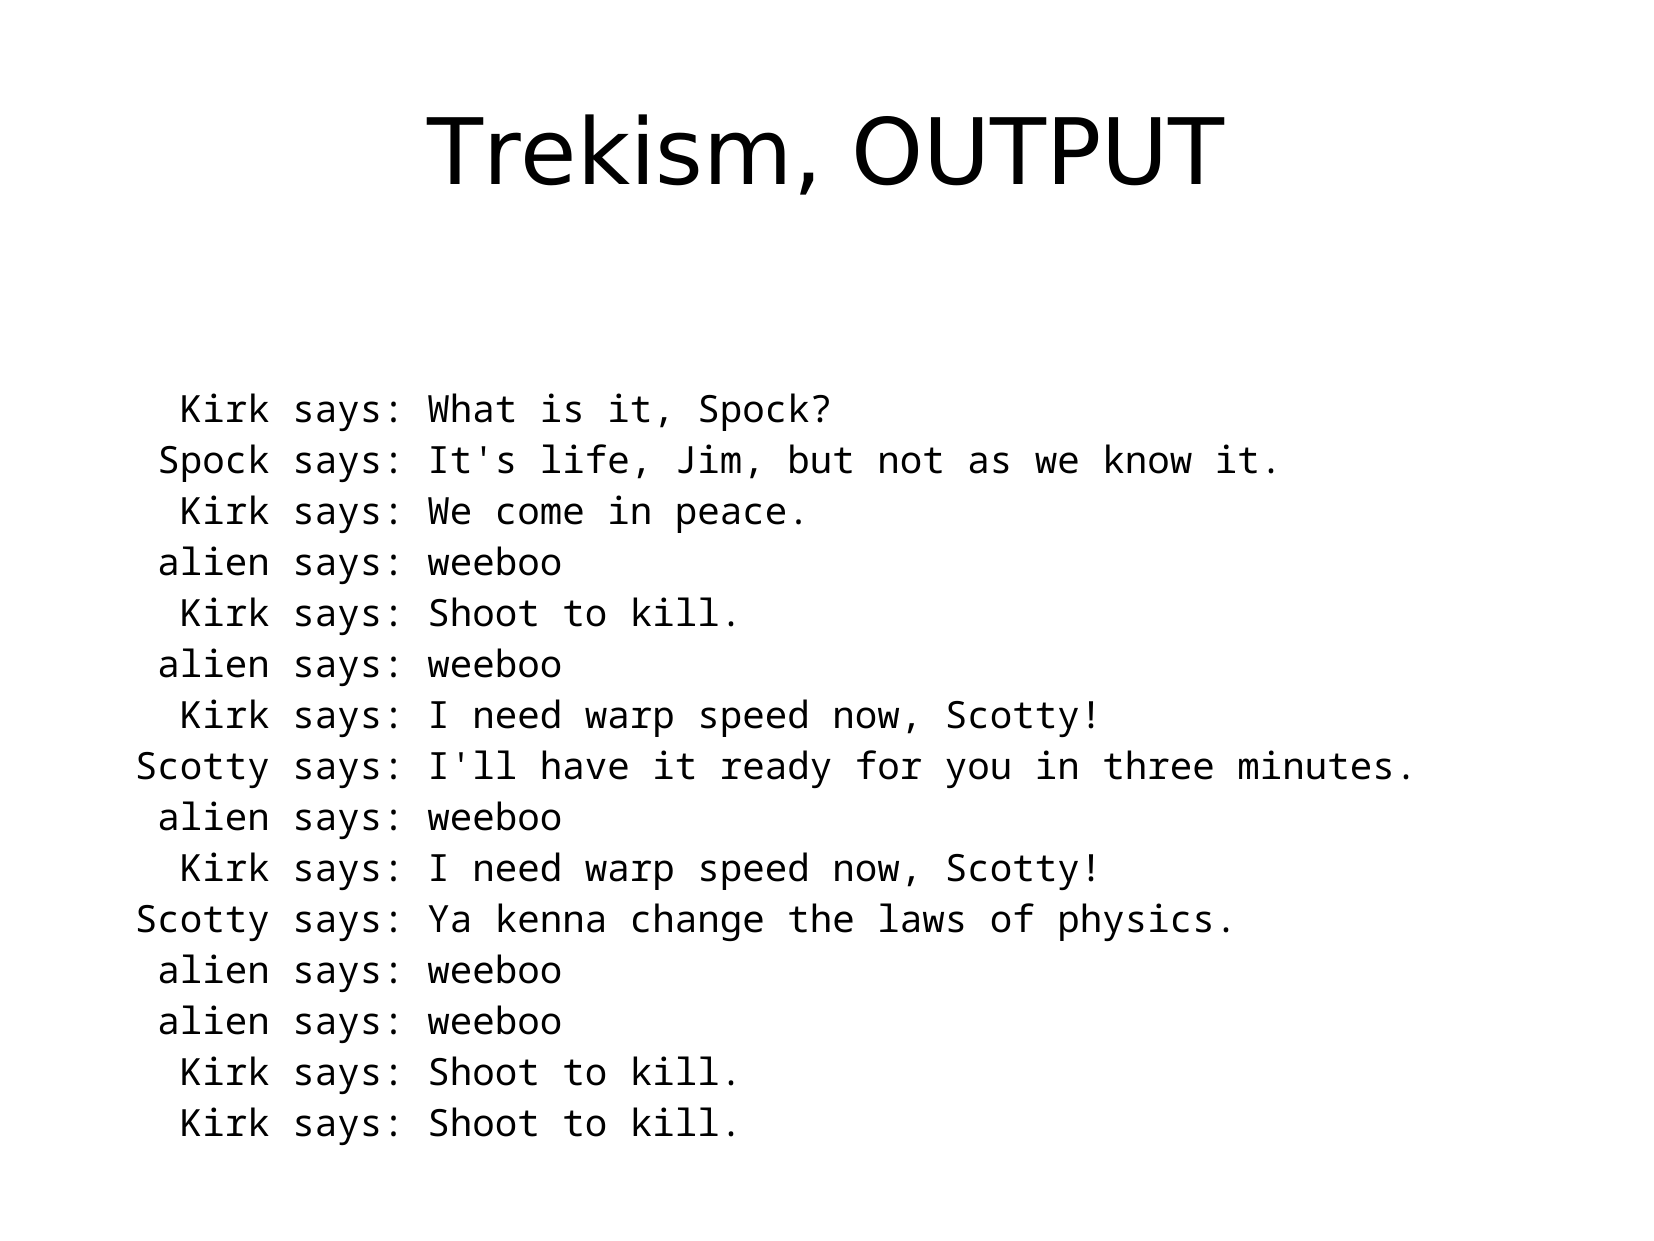

# Trekism, OUTPUT
 Kirk says: What is it, Spock?
 Spock says: It's life, Jim, but not as we know it.
 Kirk says: We come in peace.
 alien says: weeboo
 Kirk says: Shoot to kill.
 alien says: weeboo
 Kirk says: I need warp speed now, Scotty!
 Scotty says: I'll have it ready for you in three minutes.
 alien says: weeboo
 Kirk says: I need warp speed now, Scotty!
 Scotty says: Ya kenna change the laws of physics.
 alien says: weeboo
 alien says: weeboo
 Kirk says: Shoot to kill.
 Kirk says: Shoot to kill.